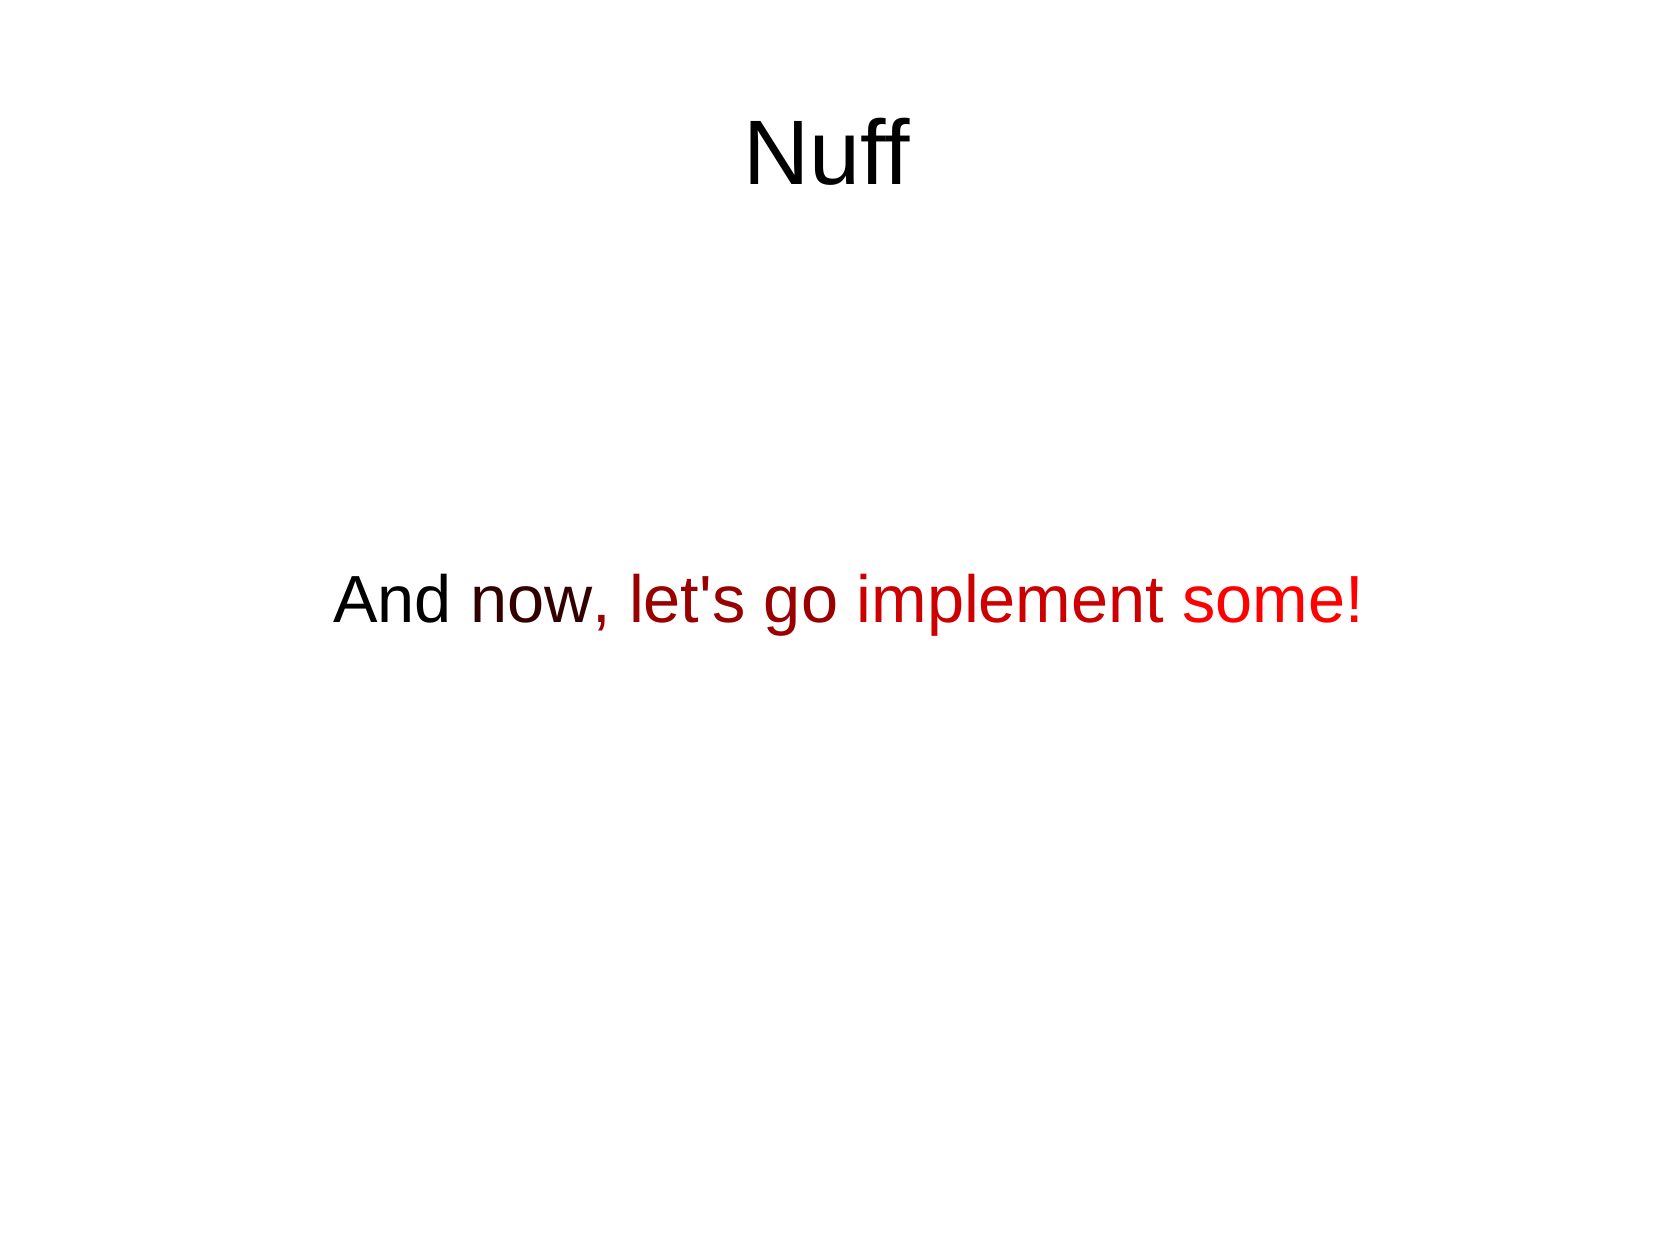

# Nuff
And now, let's go implement some!